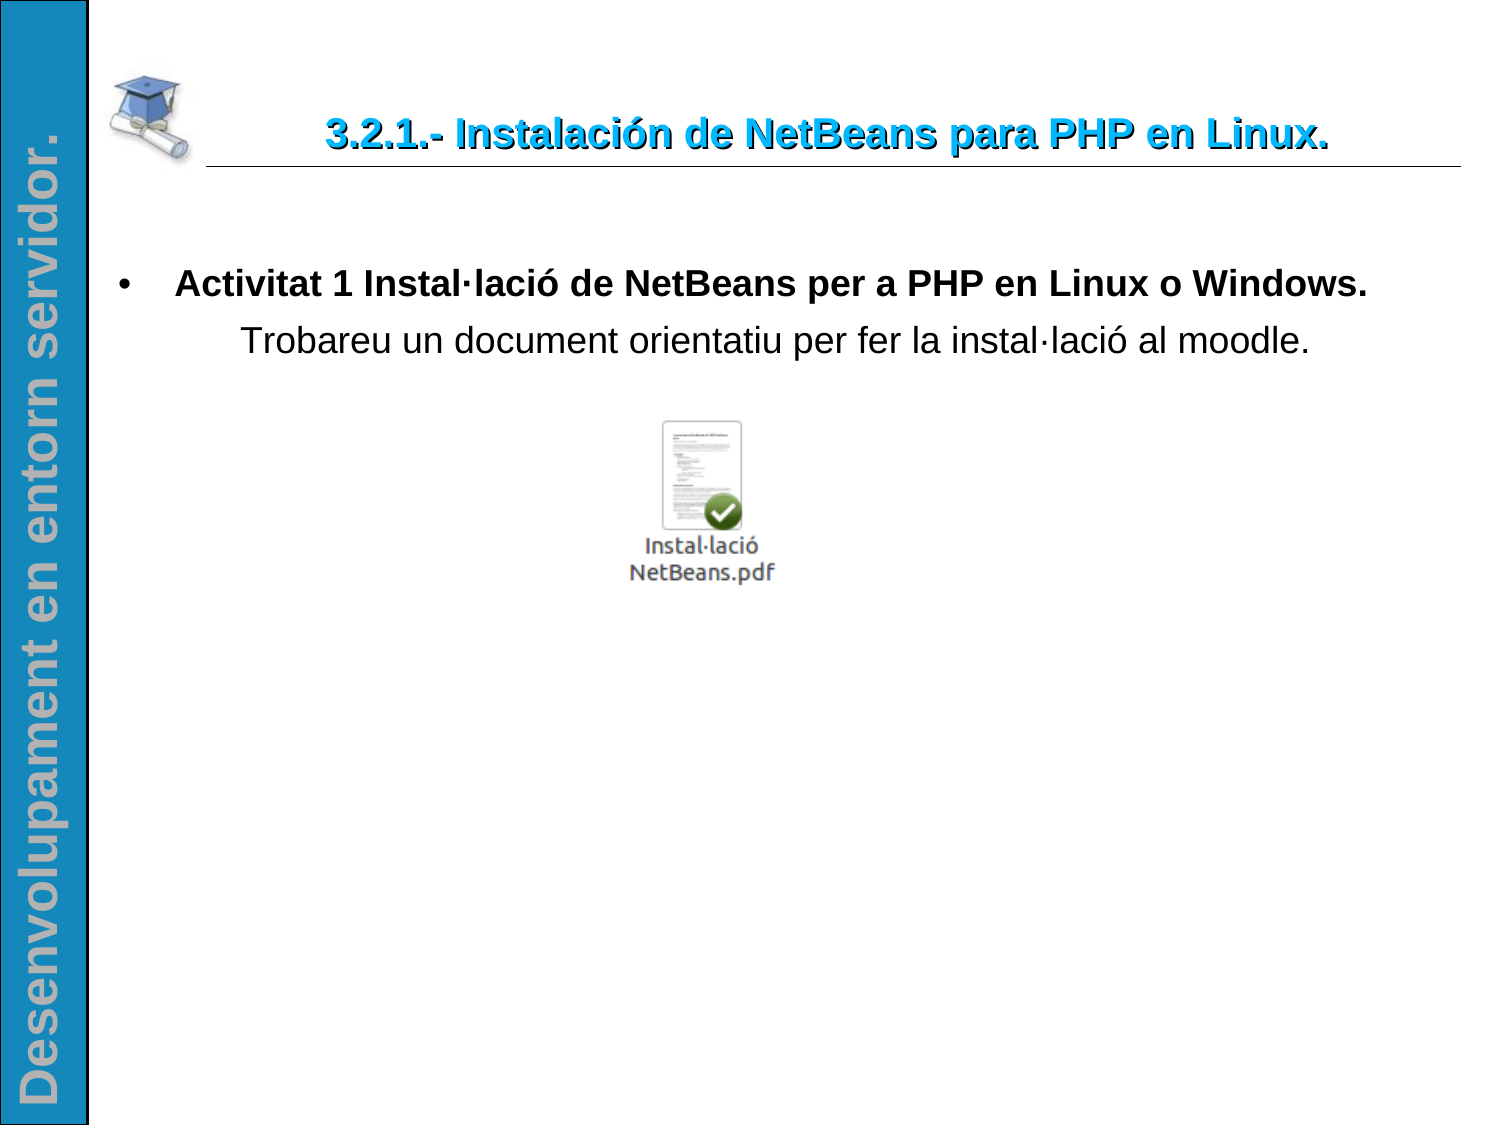

# 3.2.1.- Instalación de NetBeans para PHP en Linux.
Activitat 1 Instal·lació de NetBeans per a PHP en Linux o Windows.
Trobareu un document orientatiu per fer la instal·lació al moodle.